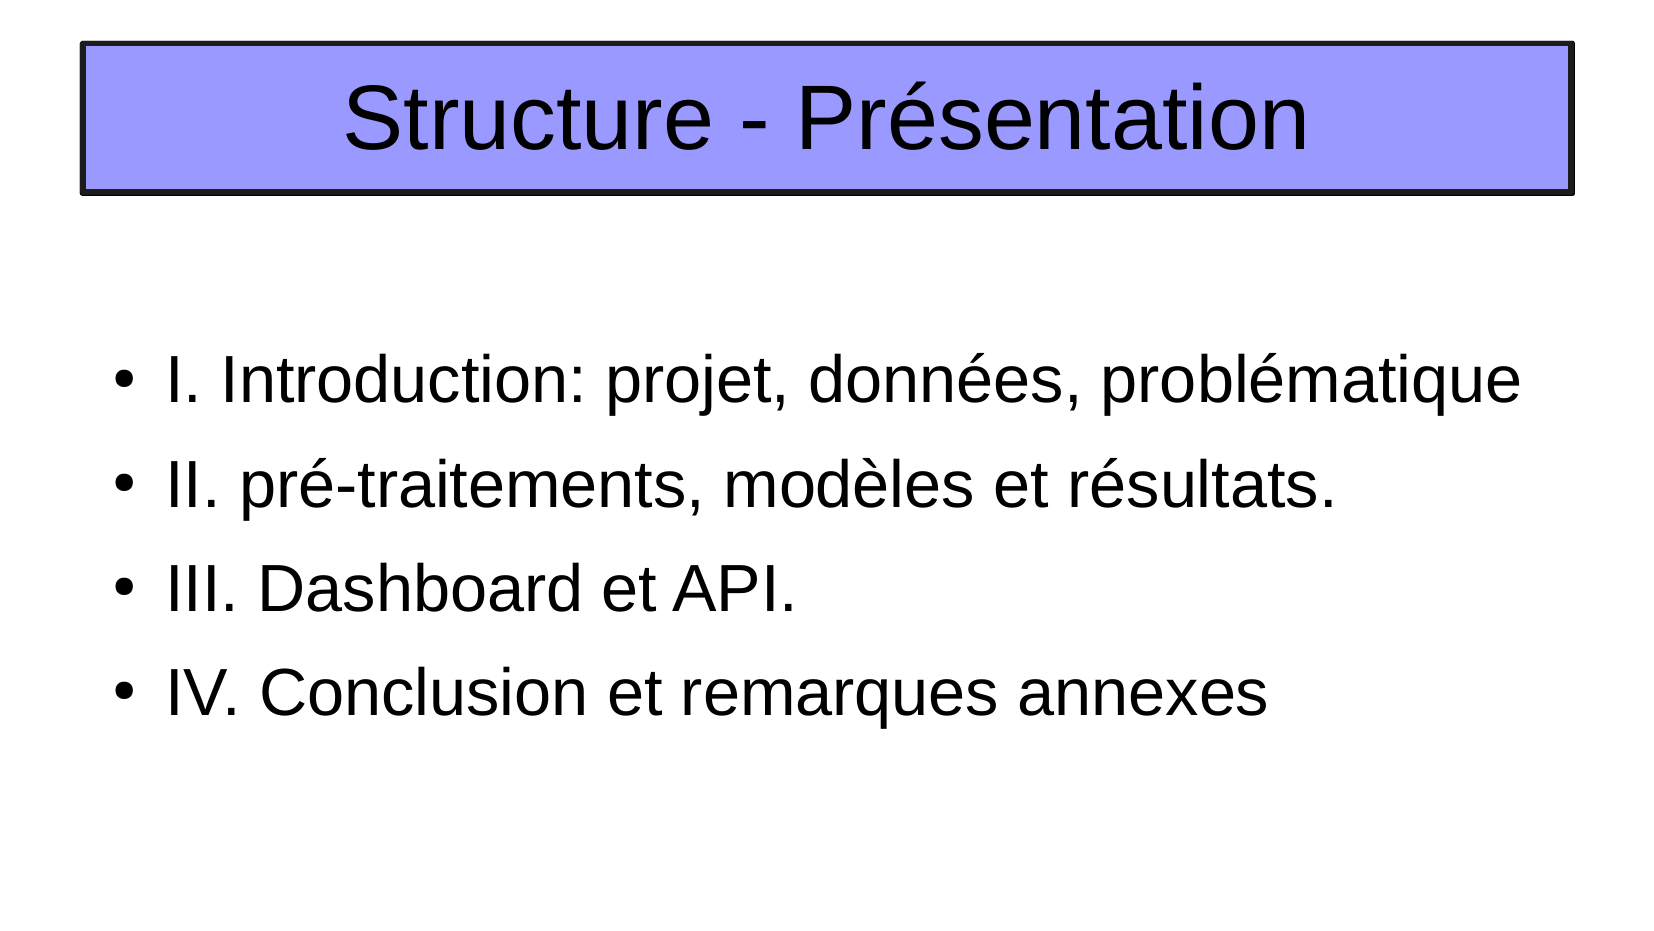

#
Structure - Présentation
I. Introduction: projet, données, problématique
II. pré-traitements, modèles et résultats.
III. Dashboard et API.
IV. Conclusion et remarques annexes